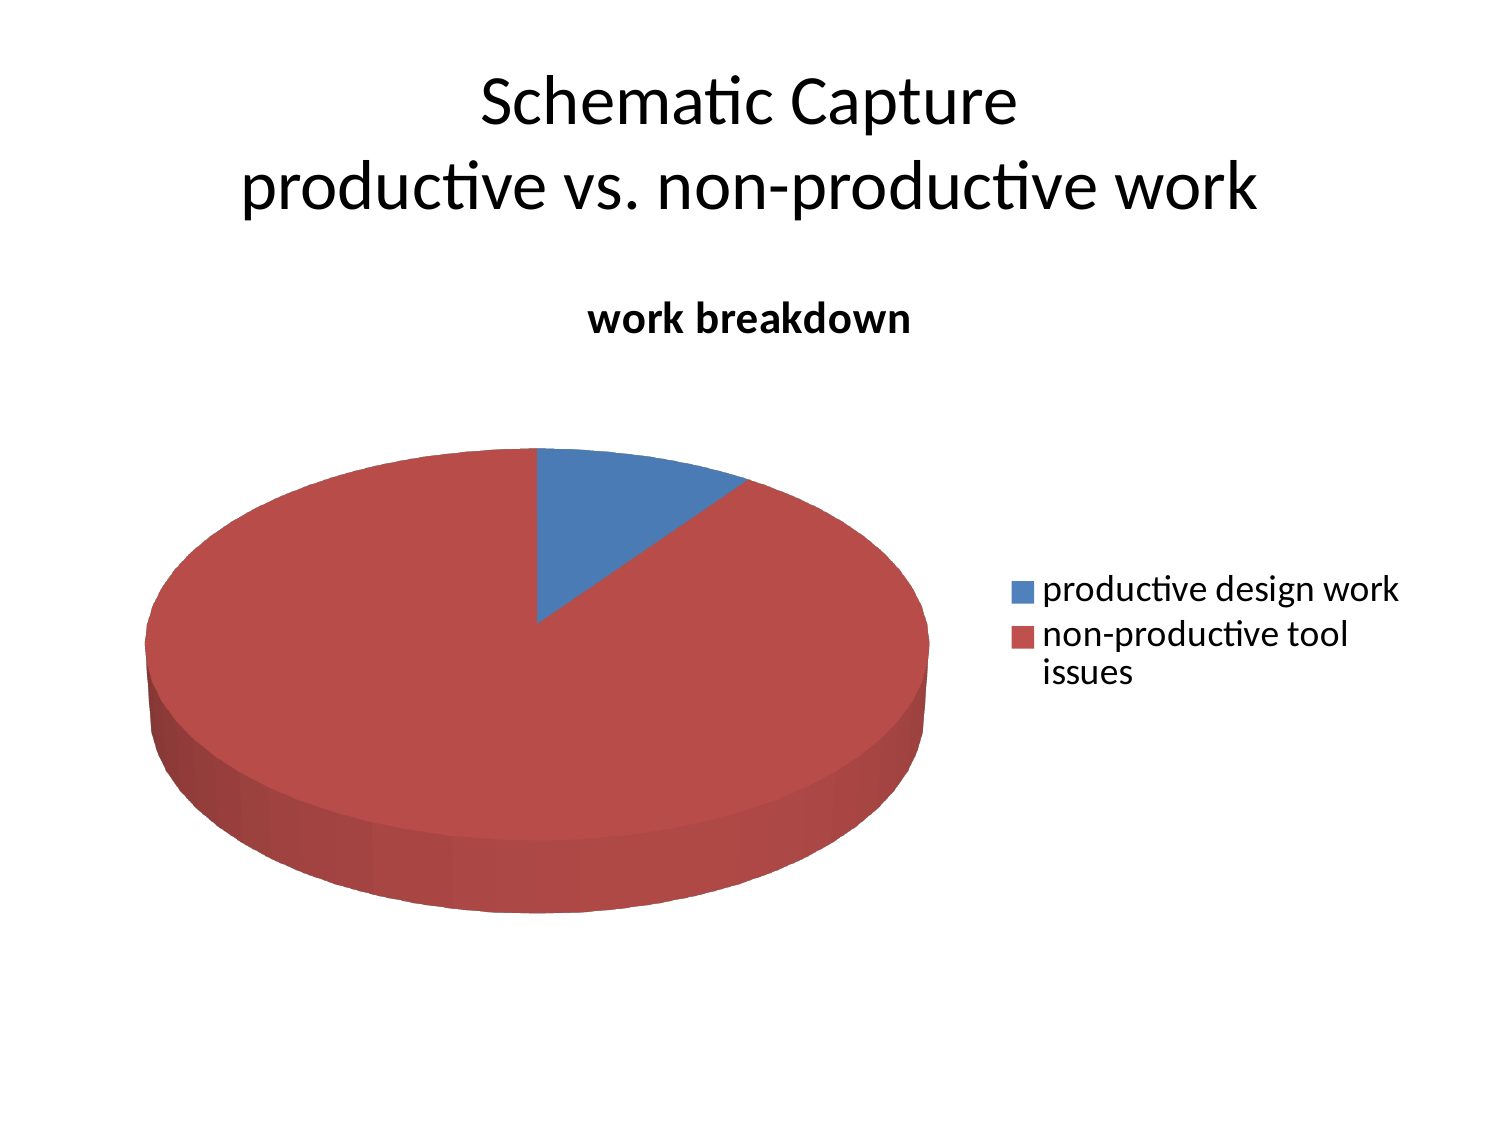

# Schematic Capture productive vs. non-productive work
[unsupported chart]